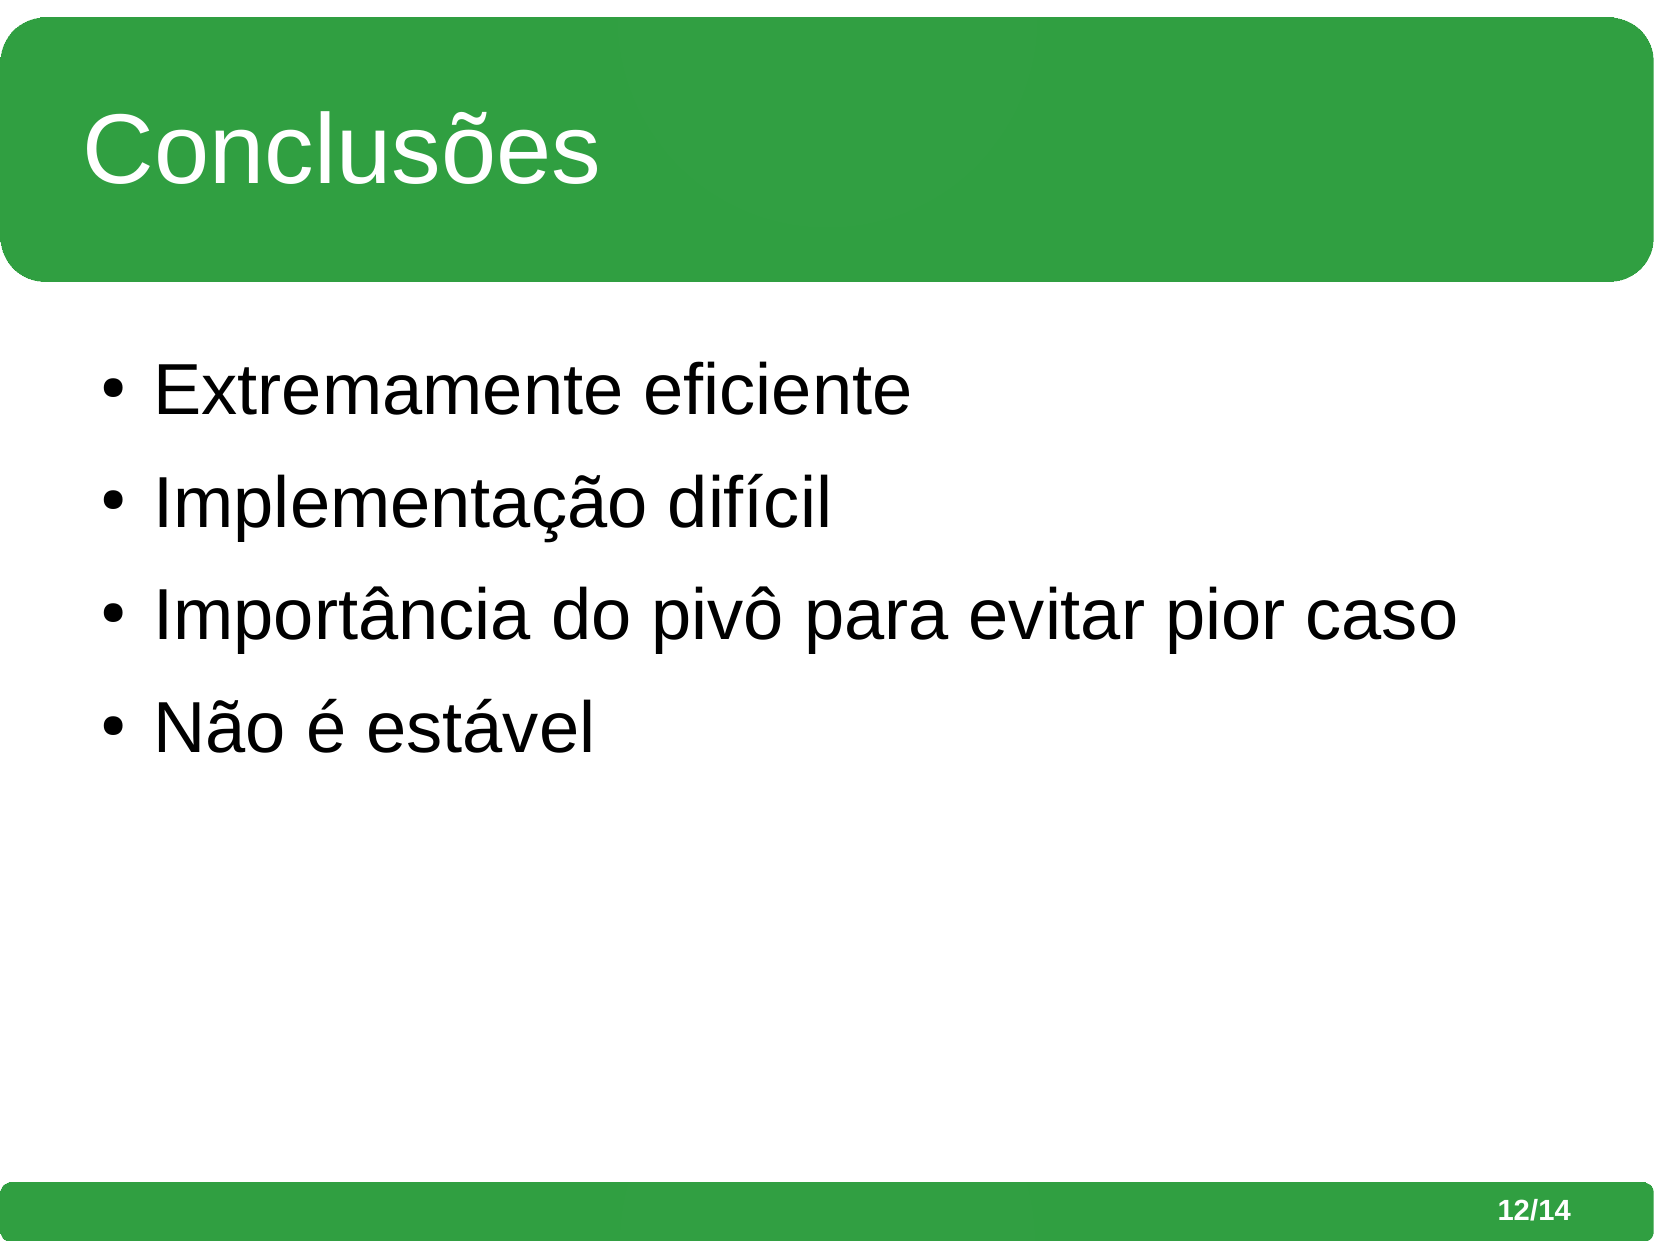

# Conclusões
Extremamente eficiente
Implementação difícil
Importância do pivô para evitar pior caso
Não é estável
12